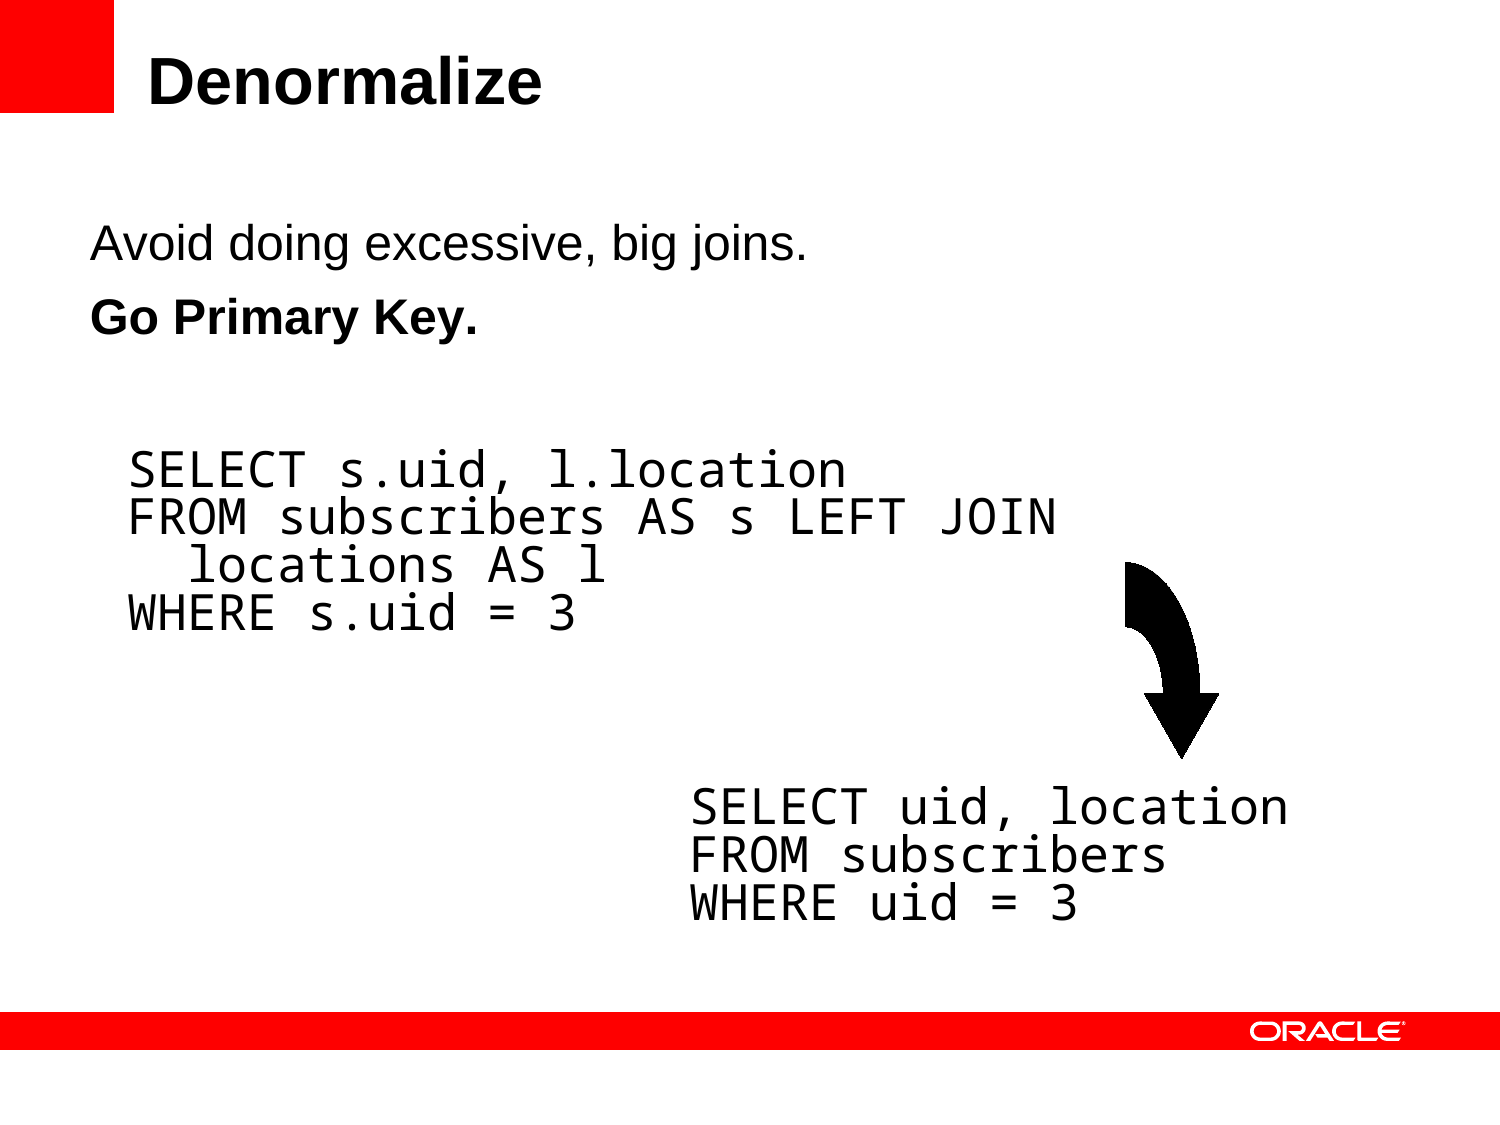

# Denormalize
Avoid doing excessive, big joins.
Go Primary Key.
SELECT s.uid, l.location 
FROM subscribers AS s LEFT JOIN
 locations AS l
WHERE s.uid = 3
SELECT uid, location
FROM subscribers
WHERE uid = 3